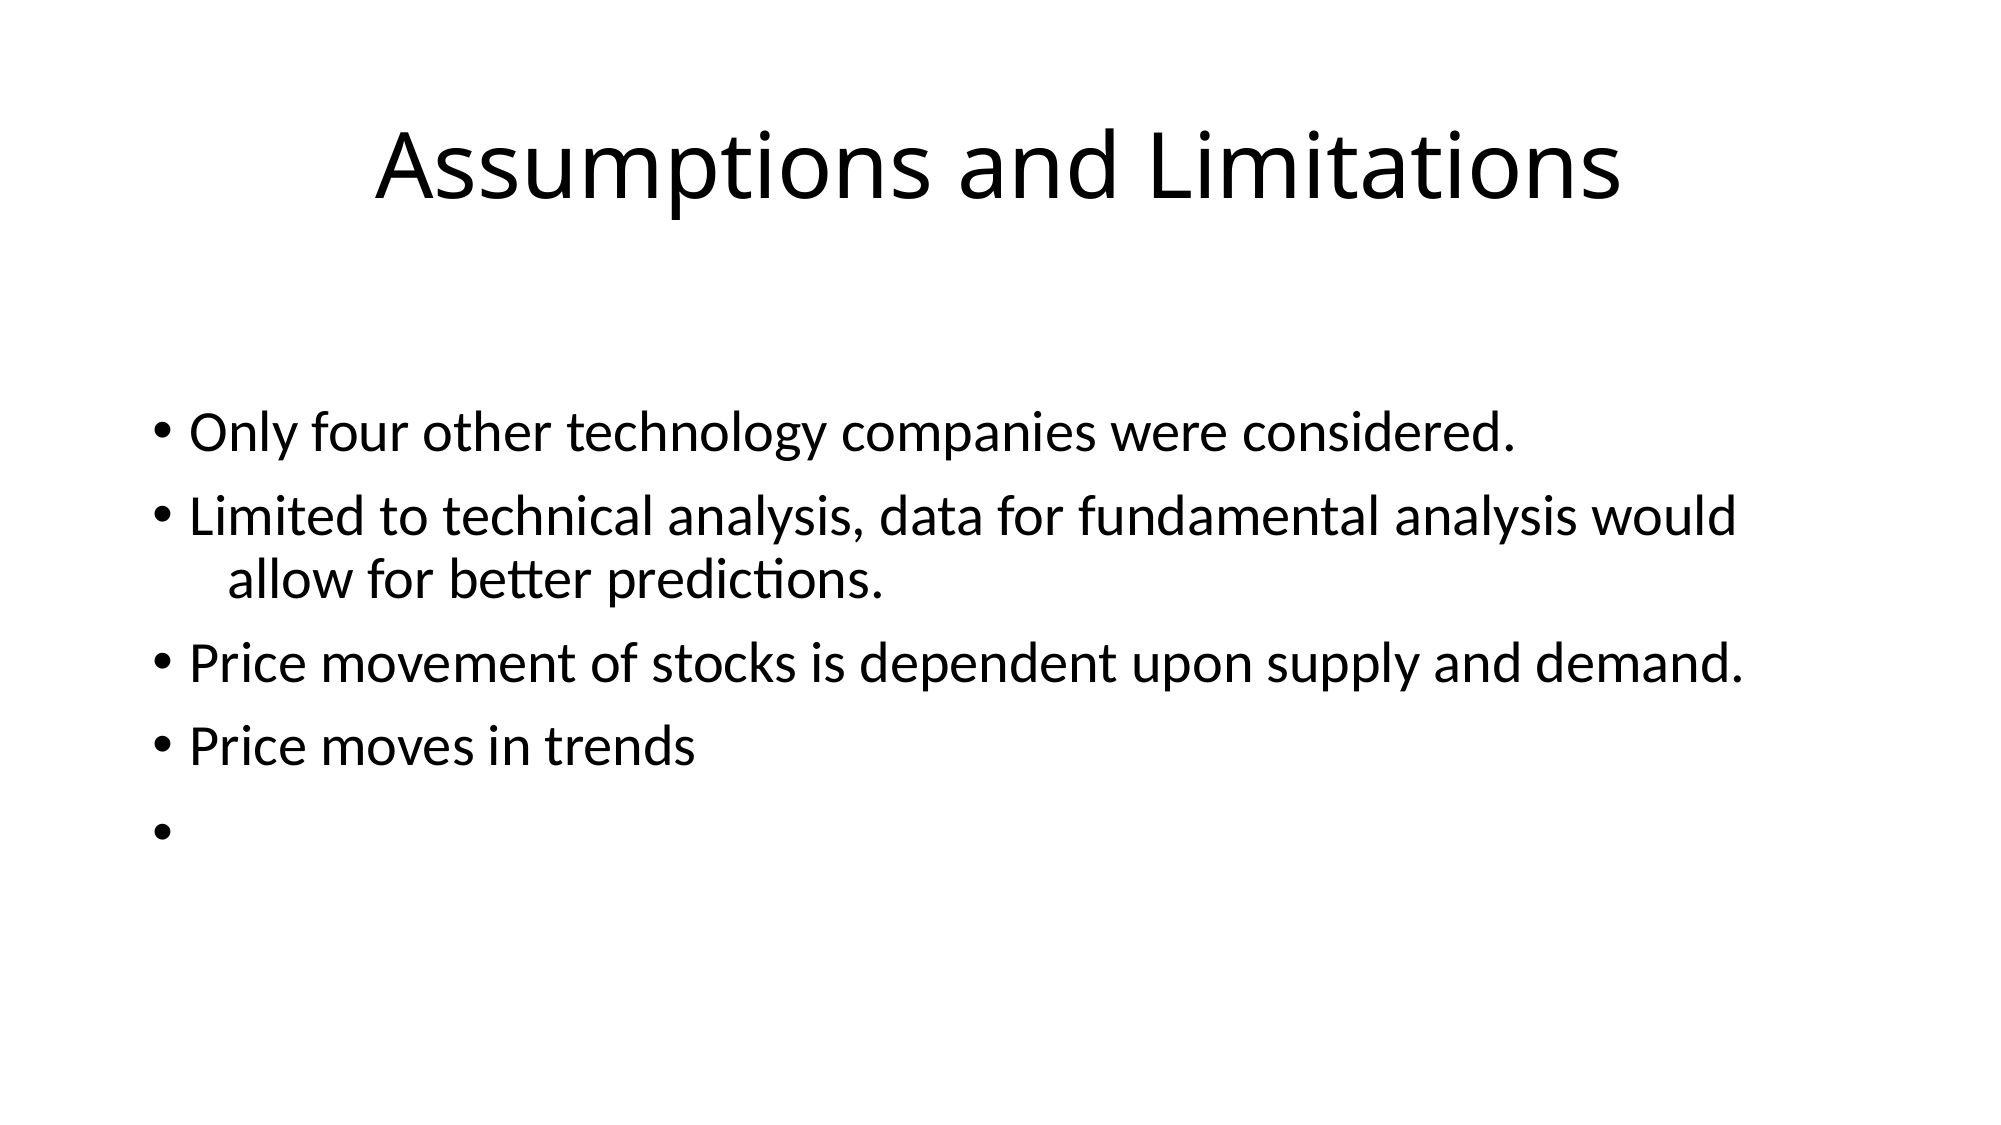

# Assumptions and Limitations
Only four other technology companies were considered.
Limited to technical analysis, data for fundamental analysis would allow for better predictions.
Price movement of stocks is dependent upon supply and demand.
Price moves in trends